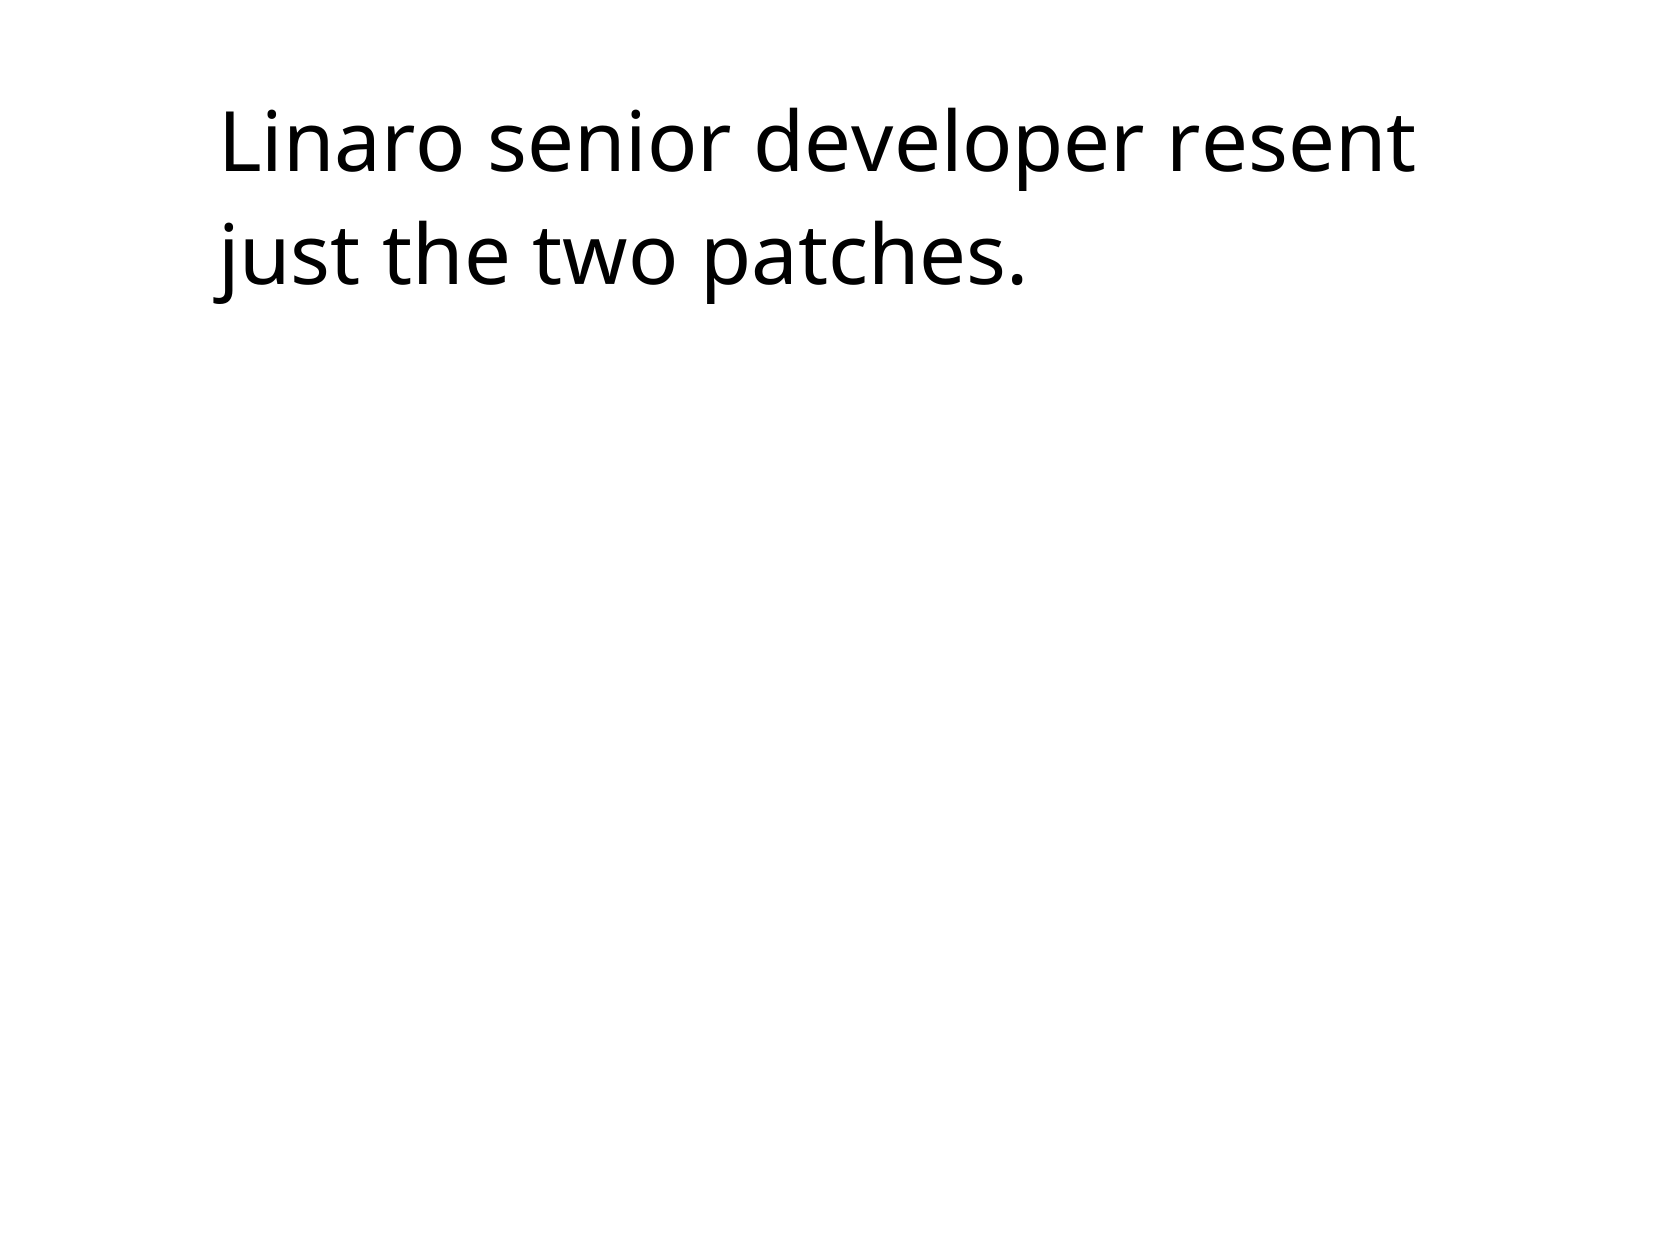

Linaro senior developer resent
just the two patches.